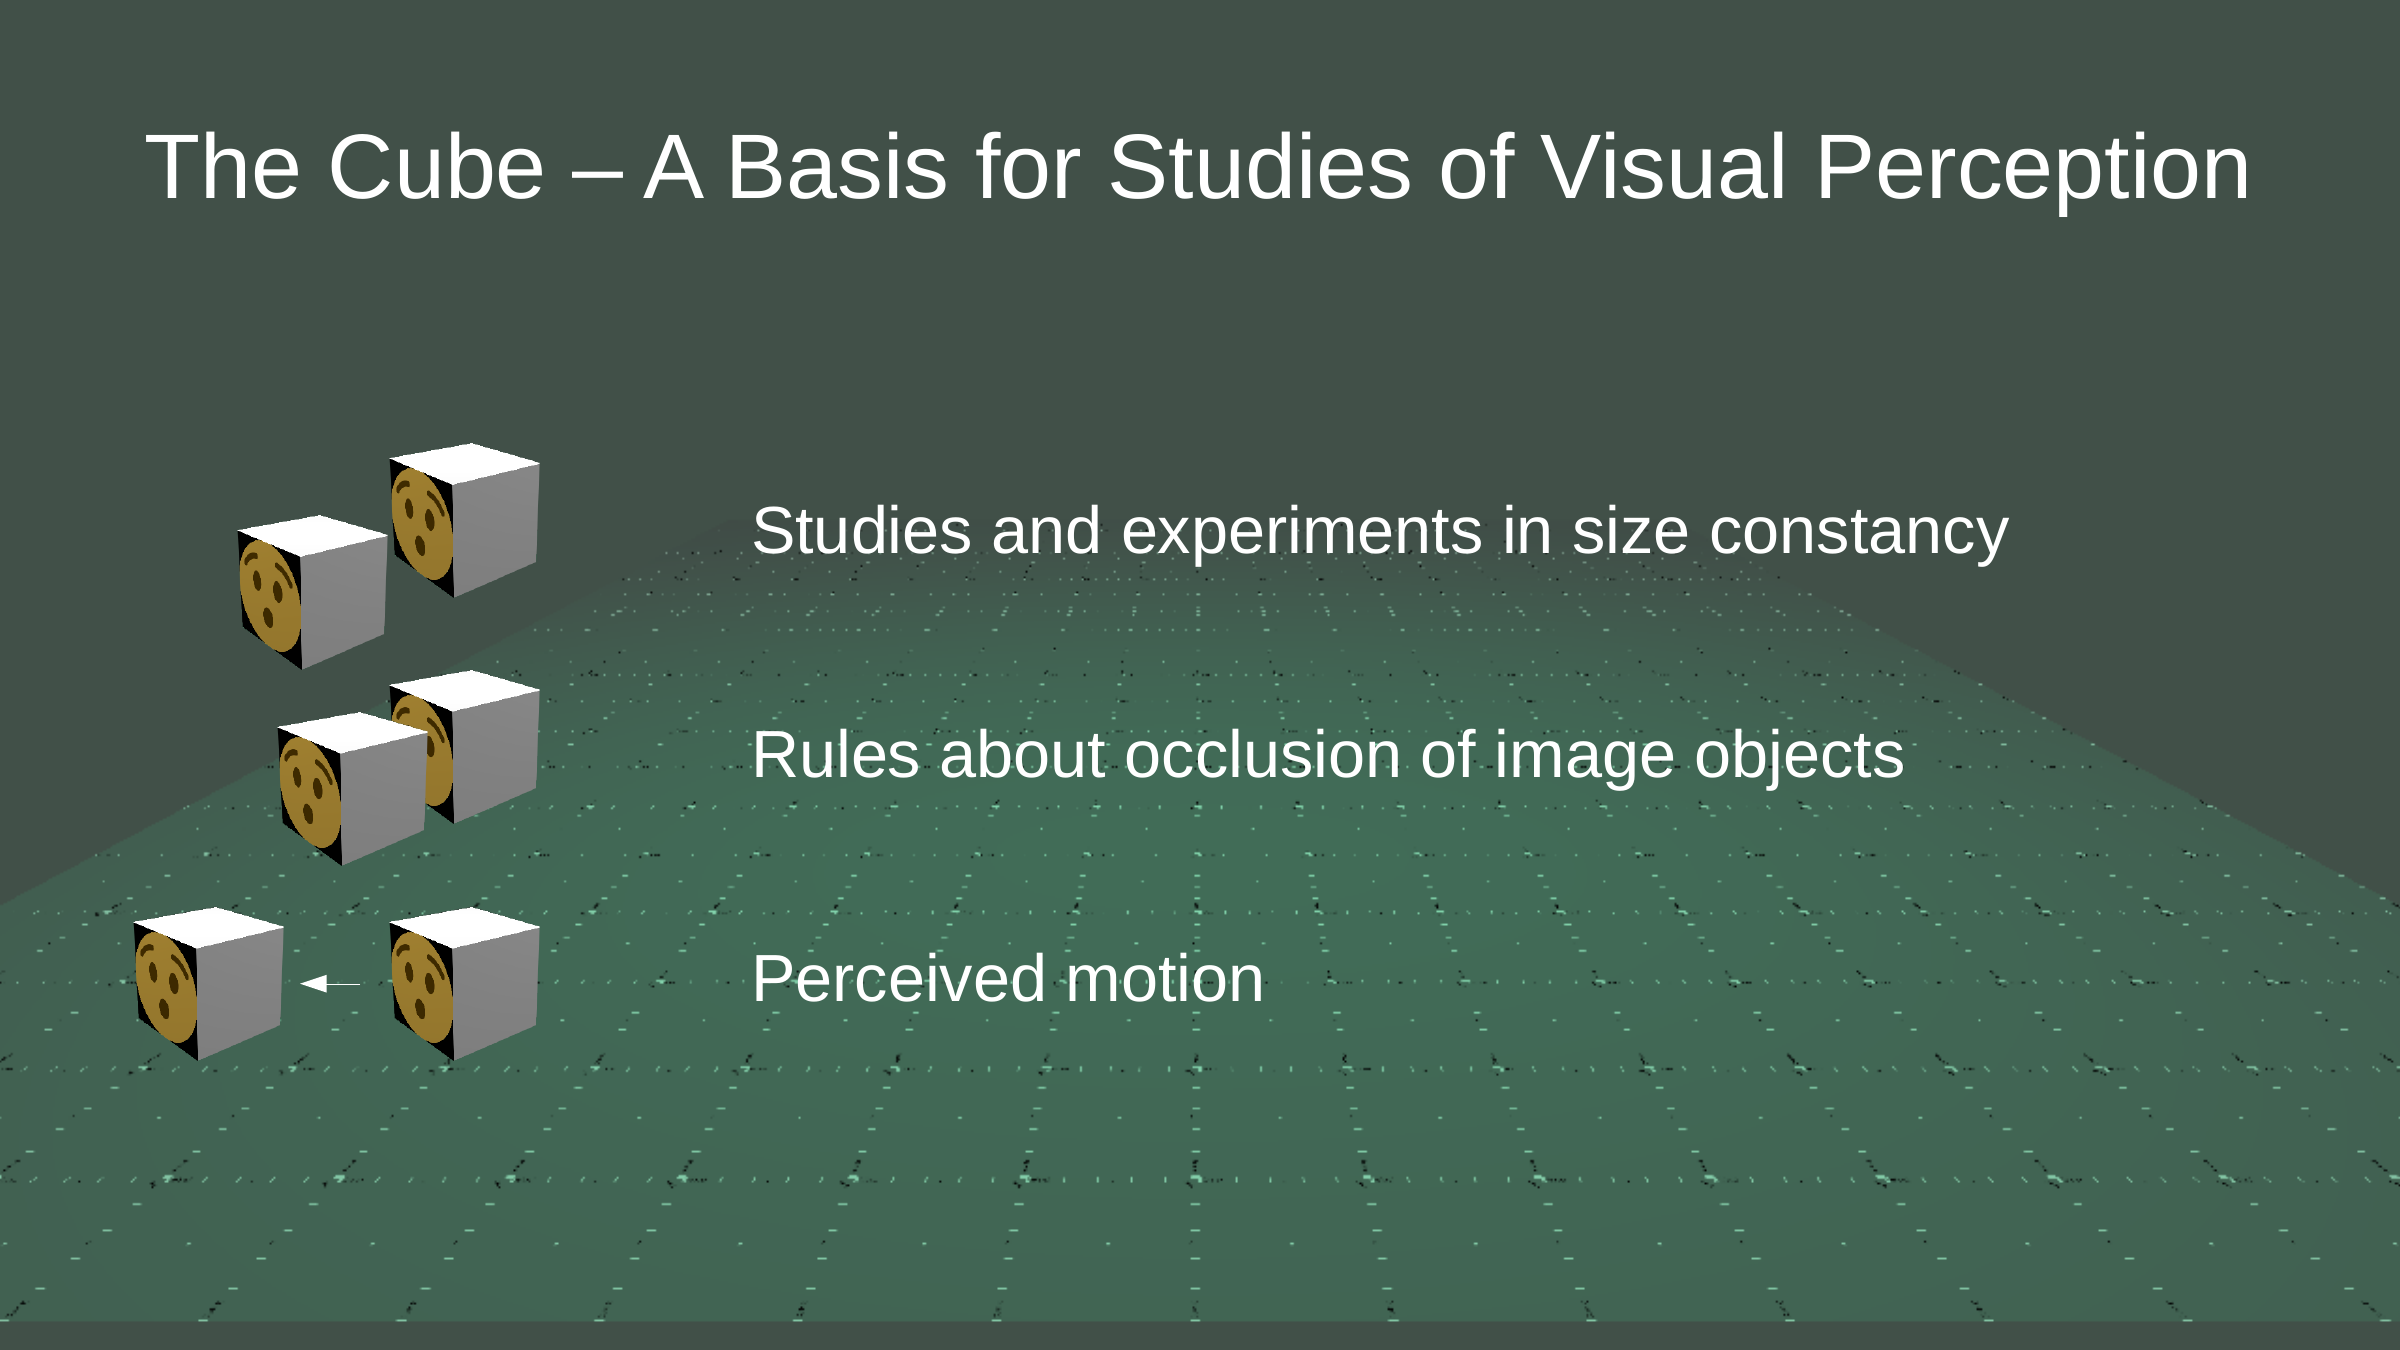

# The Cube – A Basis for Studies of Visual Perception
Studies and experiments in size constancy
Rules about occlusion of image objects
Perceived motion